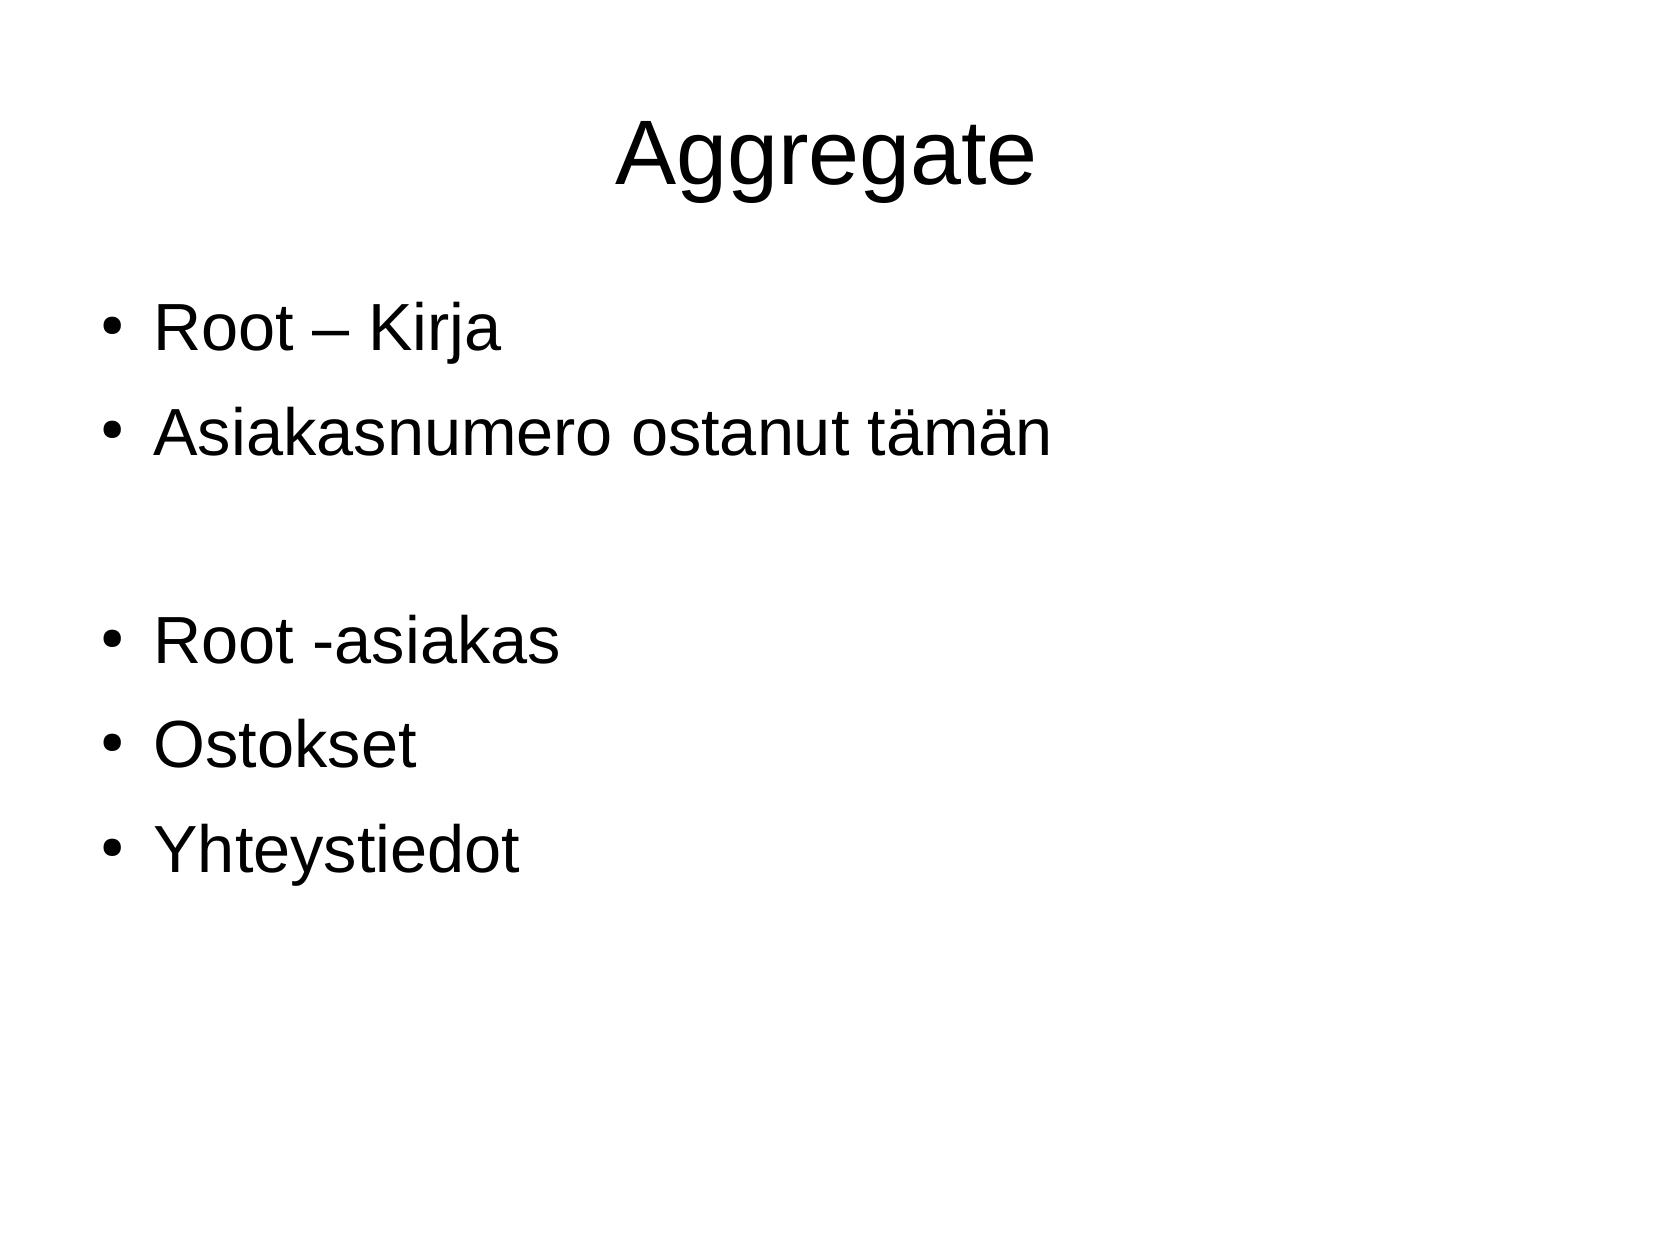

# Aggregate
Root – Kirja
Asiakasnumero ostanut tämän
Root -asiakas
Ostokset
Yhteystiedot